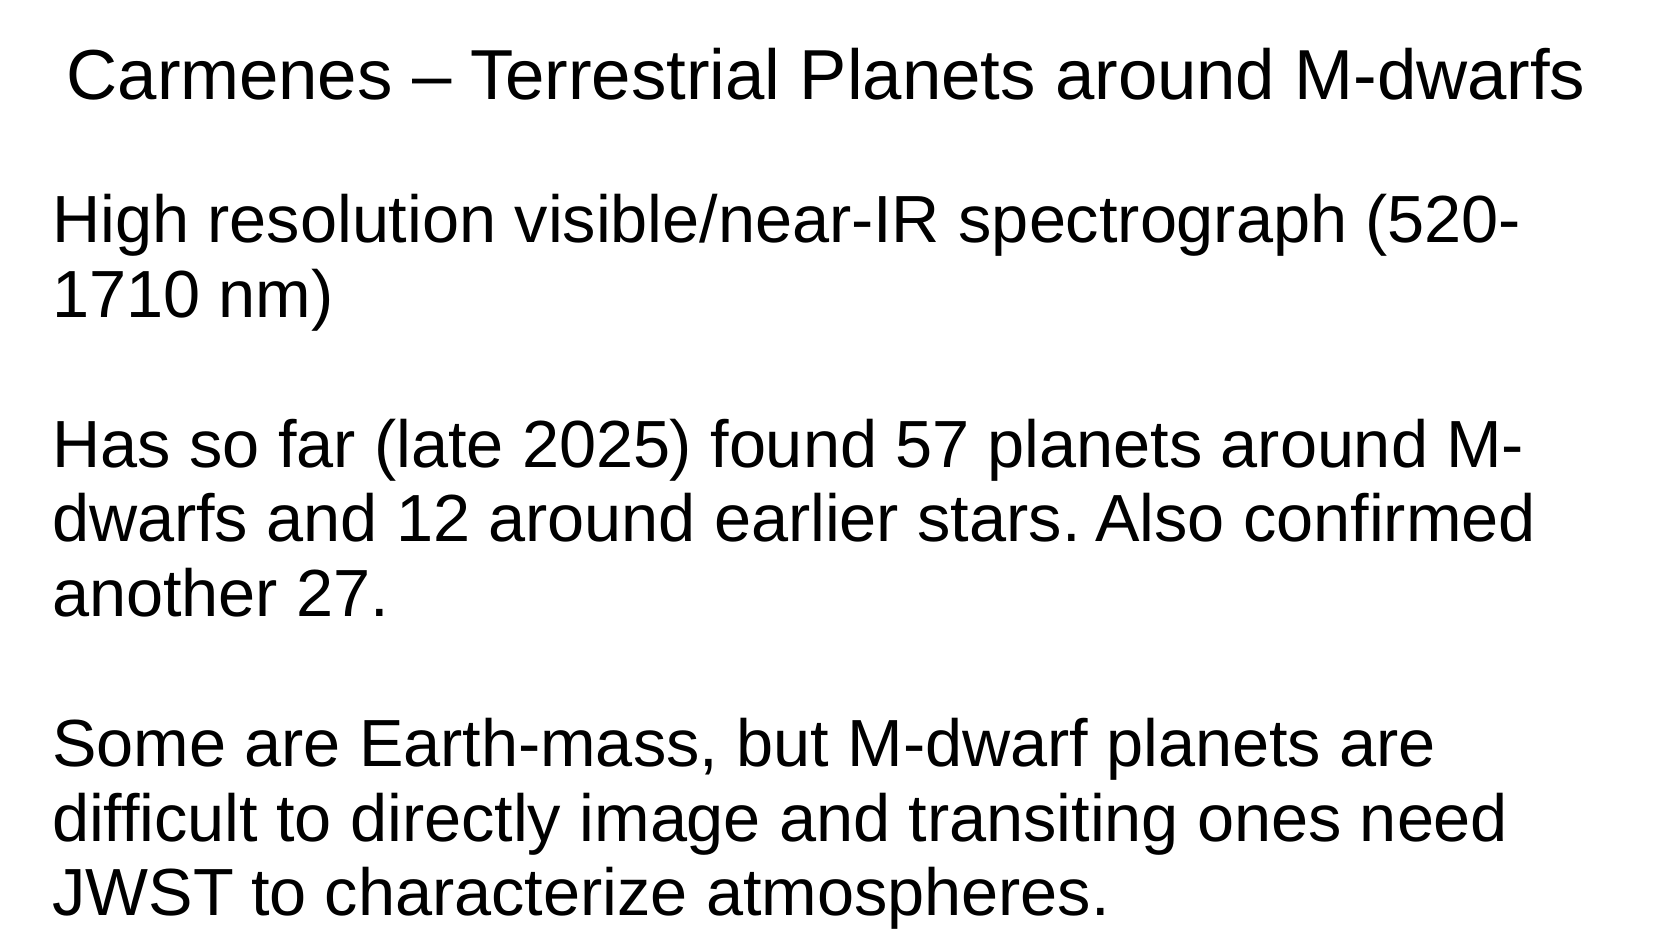

# Carmenes – Terrestrial Planets around M-dwarfs
High resolution visible/near-IR spectrograph (520-1710 nm)
Has so far (late 2025) found 57 planets around M-dwarfs and 12 around earlier stars. Also confirmed another 27.
Some are Earth-mass, but M-dwarf planets are difficult to directly image and transiting ones need JWST to characterize atmospheres.